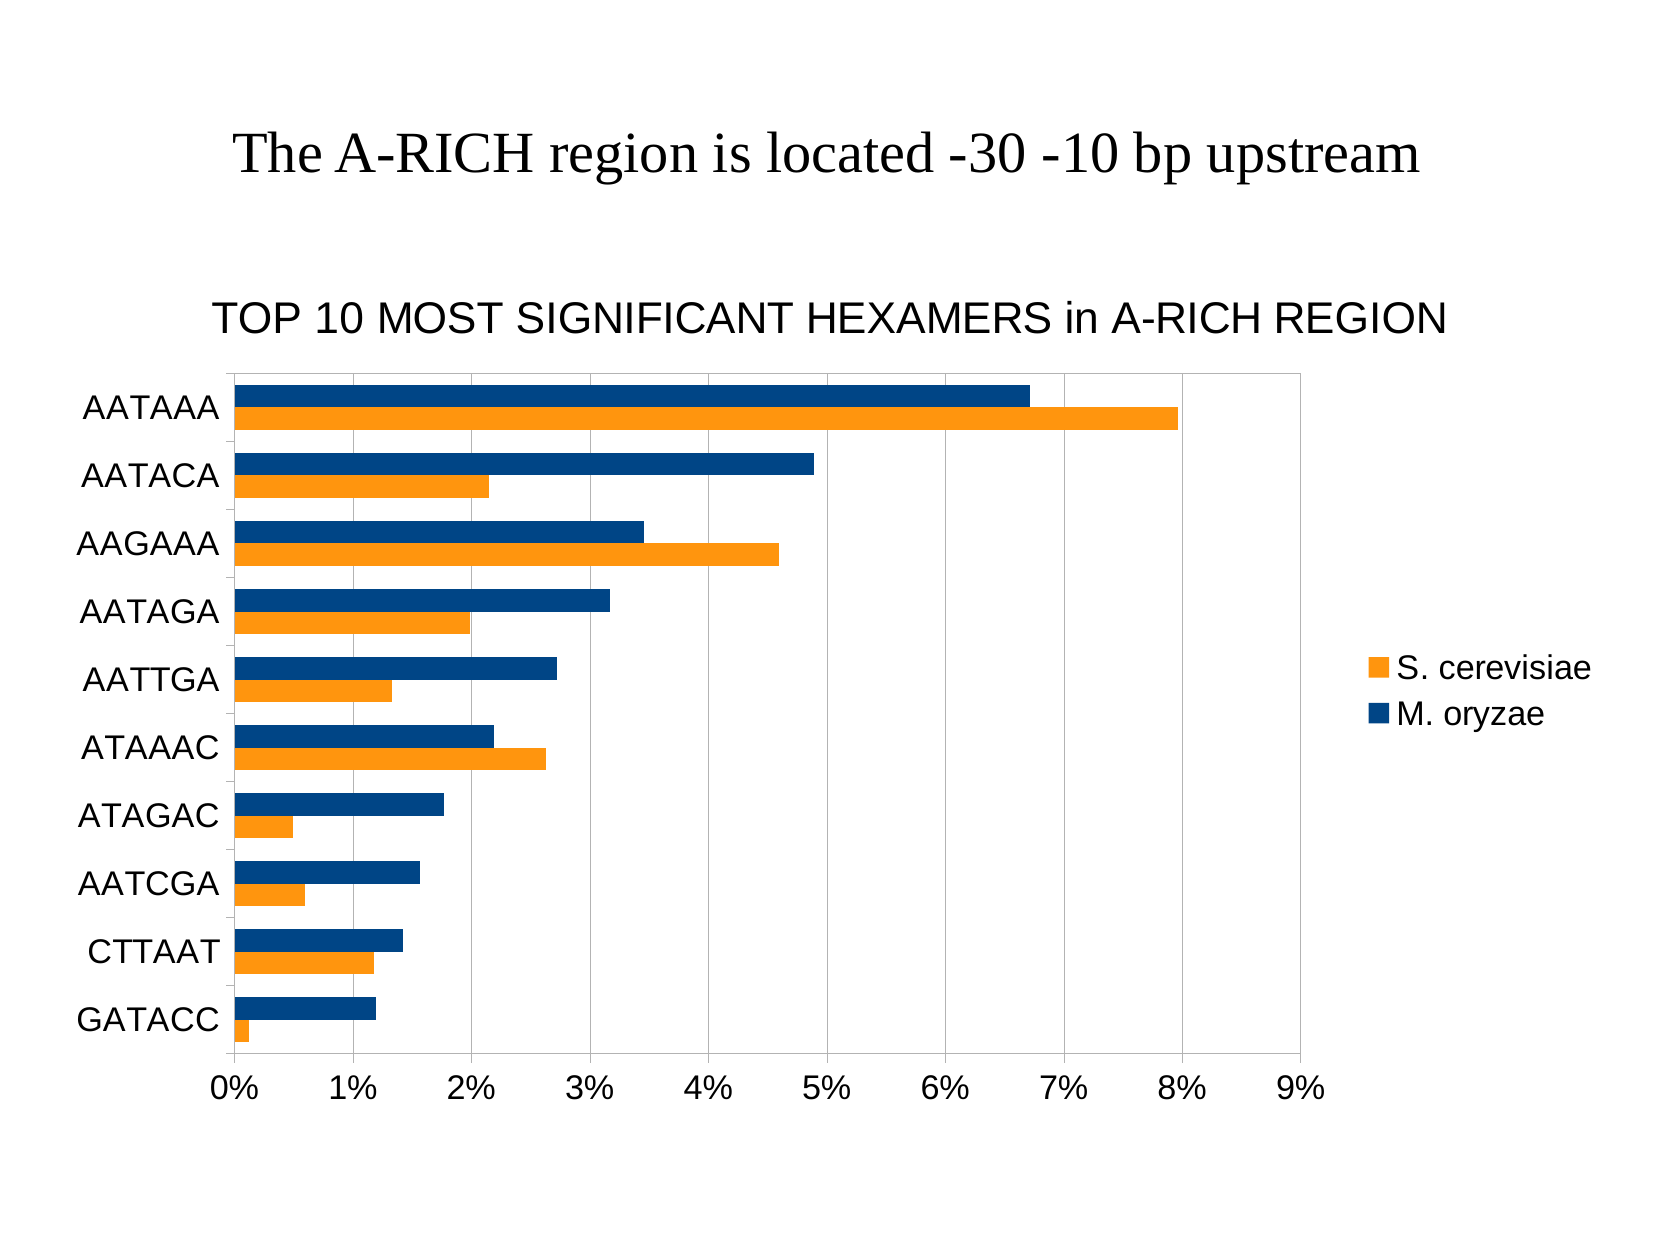

# The A-RICH region is located -30 -10 bp upstream
### Chart: TOP 10 MOST SIGNIFICANT HEXAMERS in A-RICH REGION
| Category | M. oryzae | S. cerevisiae |
|---|---|---|
| AATAAA | 0.0671202648032365 | 0.0795945744522284 |
| AATACA | 0.0489150422949614 | 0.0214637054702638 |
| AAGAAA | 0.034571533652078 | 0.045908481144731 |
| AATAGA | 0.0316292754689224 | 0.019824116857952 |
| AATTGA | 0.027215888194189 | 0.0132657624087047 |
| ATAAAC | 0.0218830452372196 | 0.0262334177969891 |
| ATAGAC | 0.0176535490989334 | 0.00491876583693546 |
| AATCGA | 0.015630746598014 | 0.00596214040840662 |
| CTTAAT | 0.0141596175064362 | 0.0117752273066031 |
| GATACC | 0.0119529238690695 | 0.00119242808168132 |